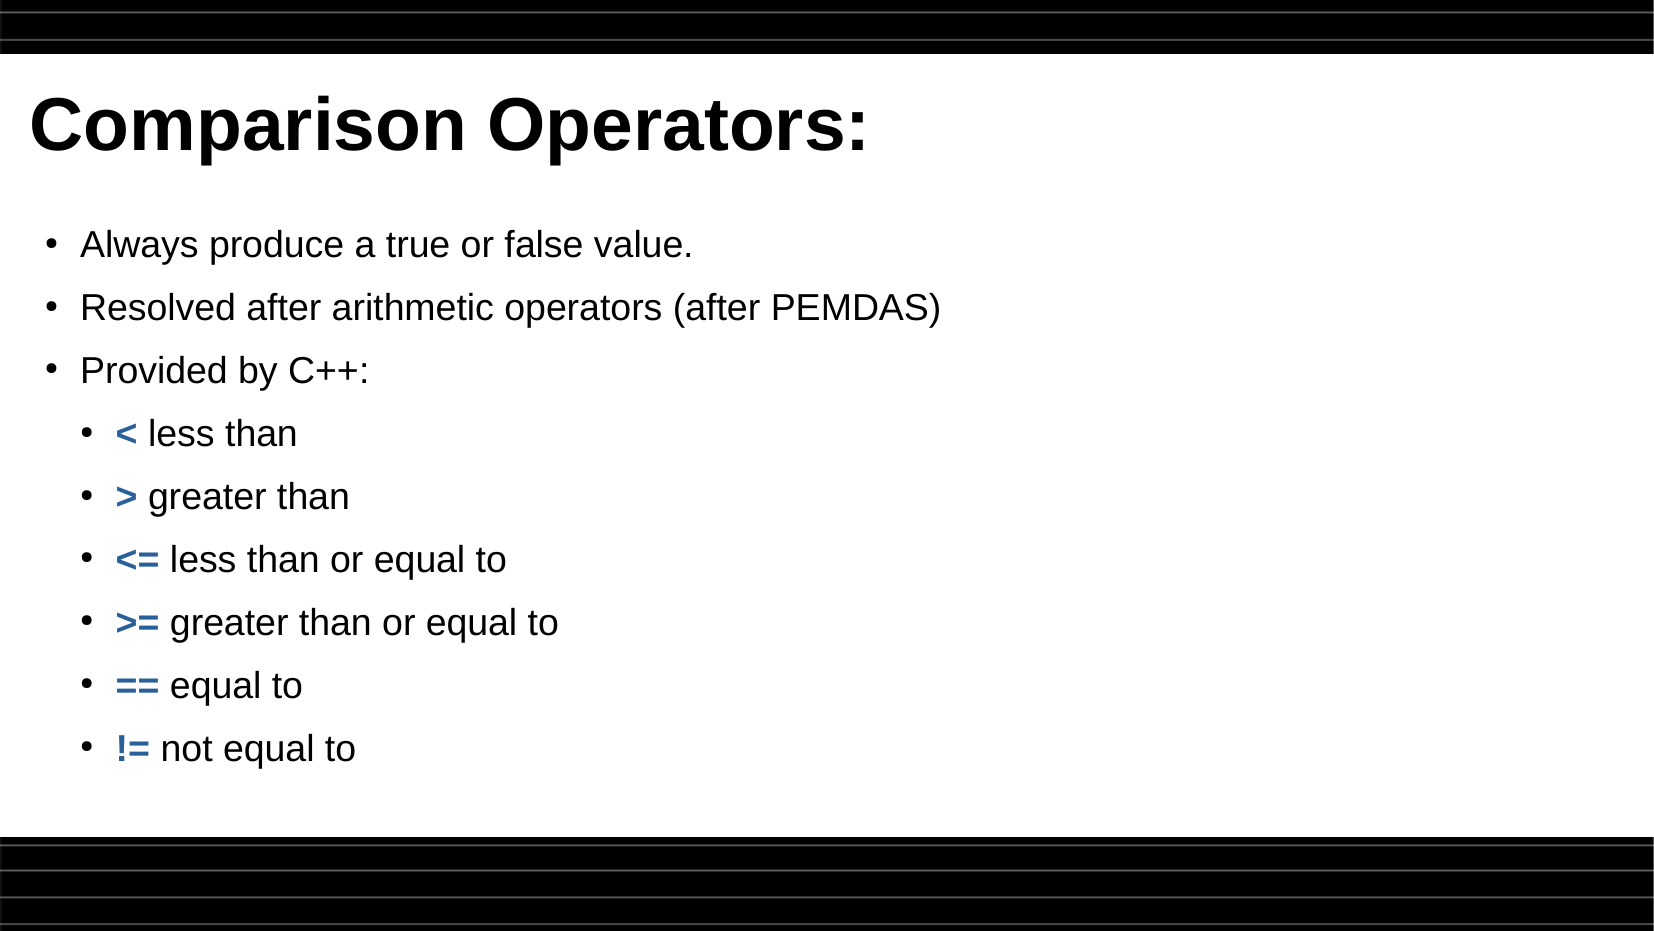

Comparison Operators:
Always produce a true or false value.
Resolved after arithmetic operators (after PEMDAS)
Provided by C++:
< less than
> greater than
<= less than or equal to
>= greater than or equal to
== equal to
!= not equal to